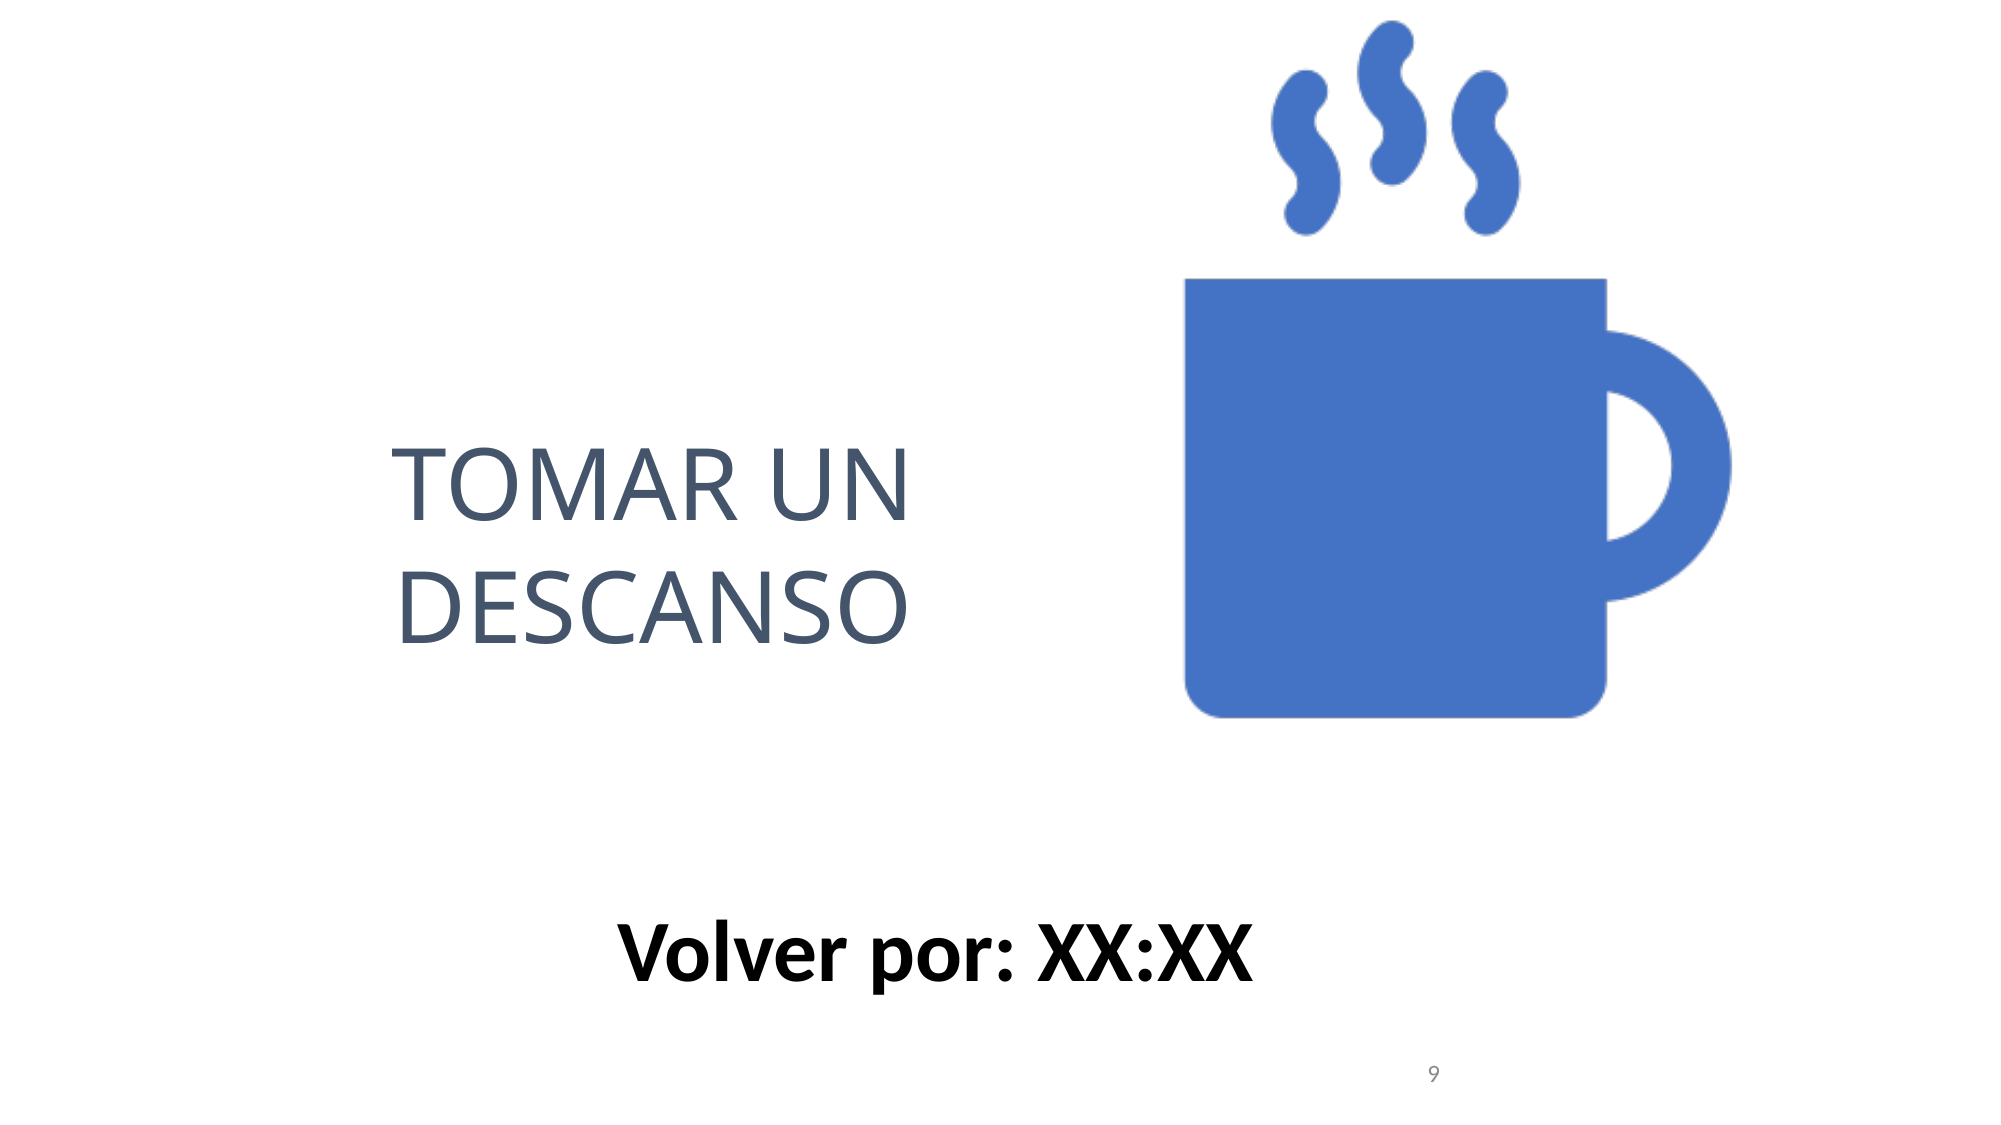

# TOMAR UN DESCANSO
Volver por: XX:XX